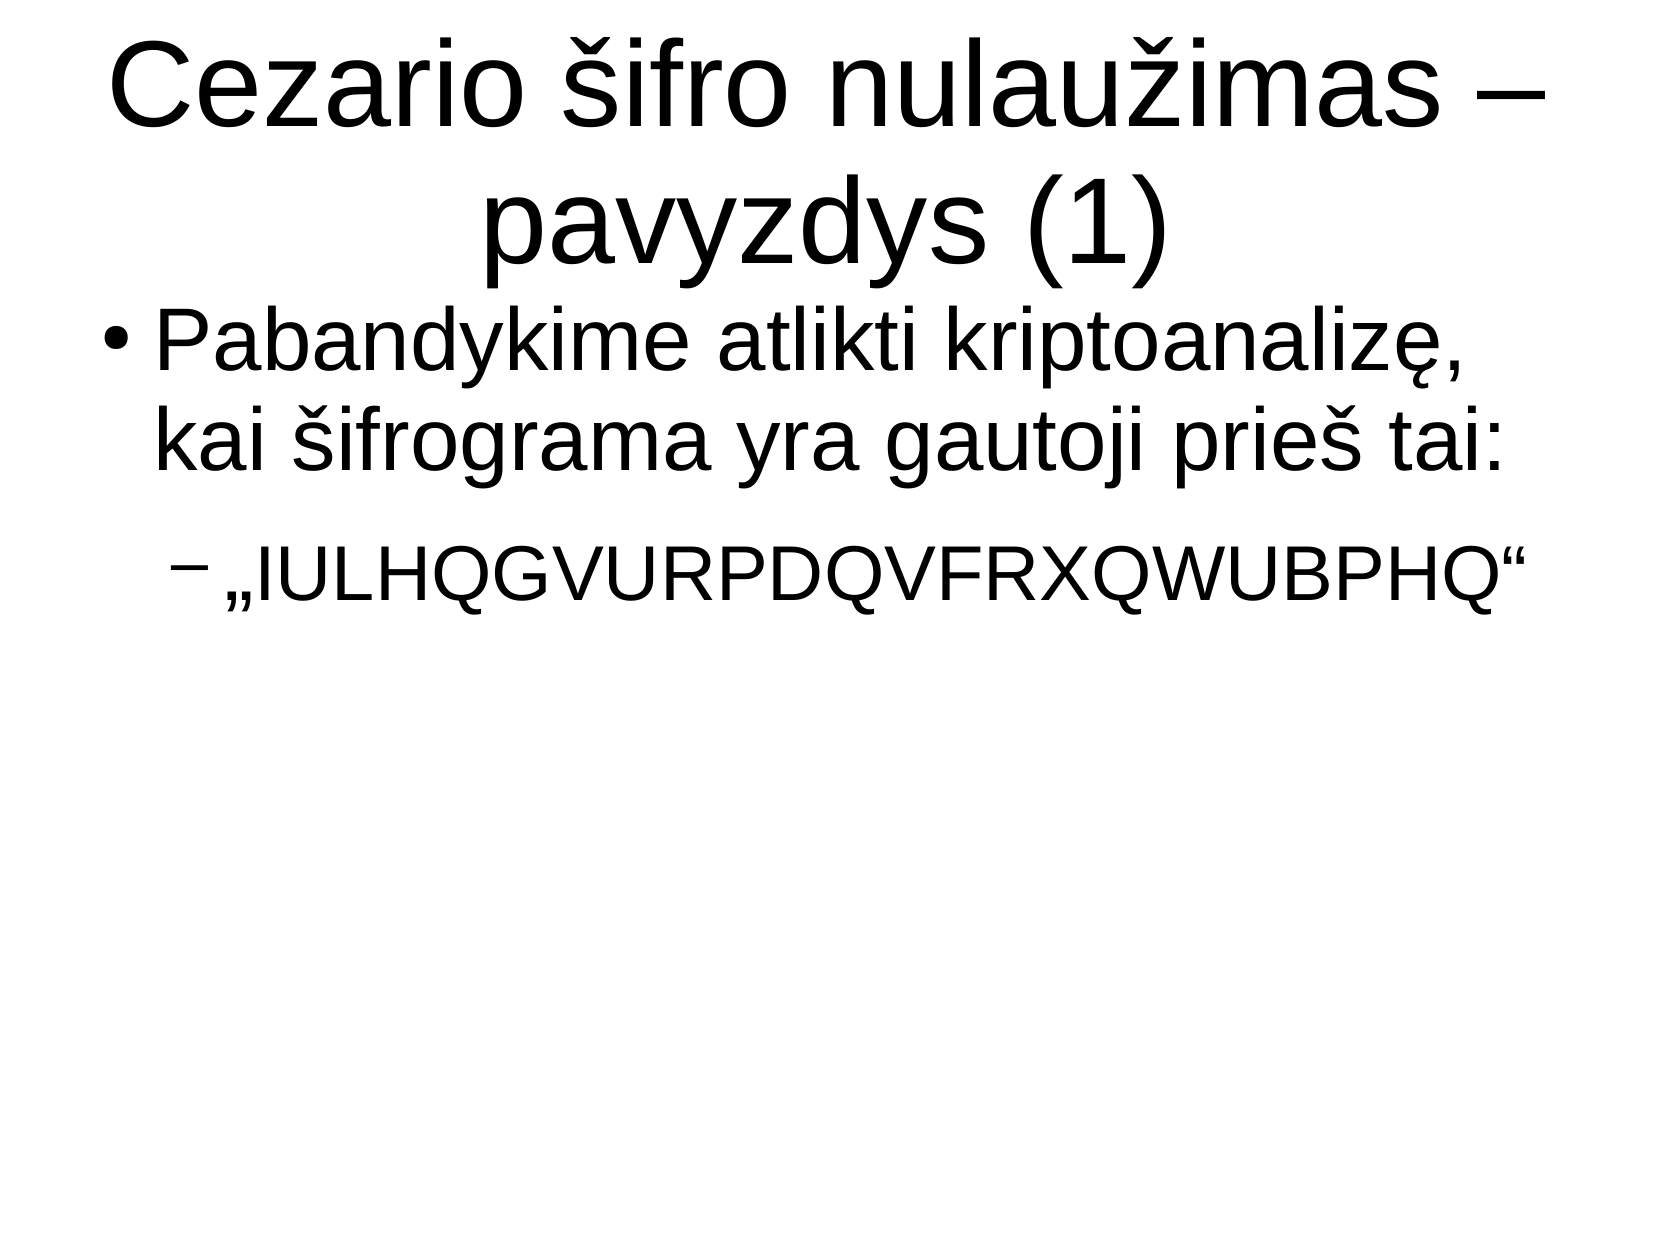

# Cezario šifro nulaužimas – pavyzdys (1)
Pabandykime atlikti kriptoanalizę, kai šifrograma yra gautoji prieš tai:
„IULHQGVURPDQVFRXQWUBPHQ“